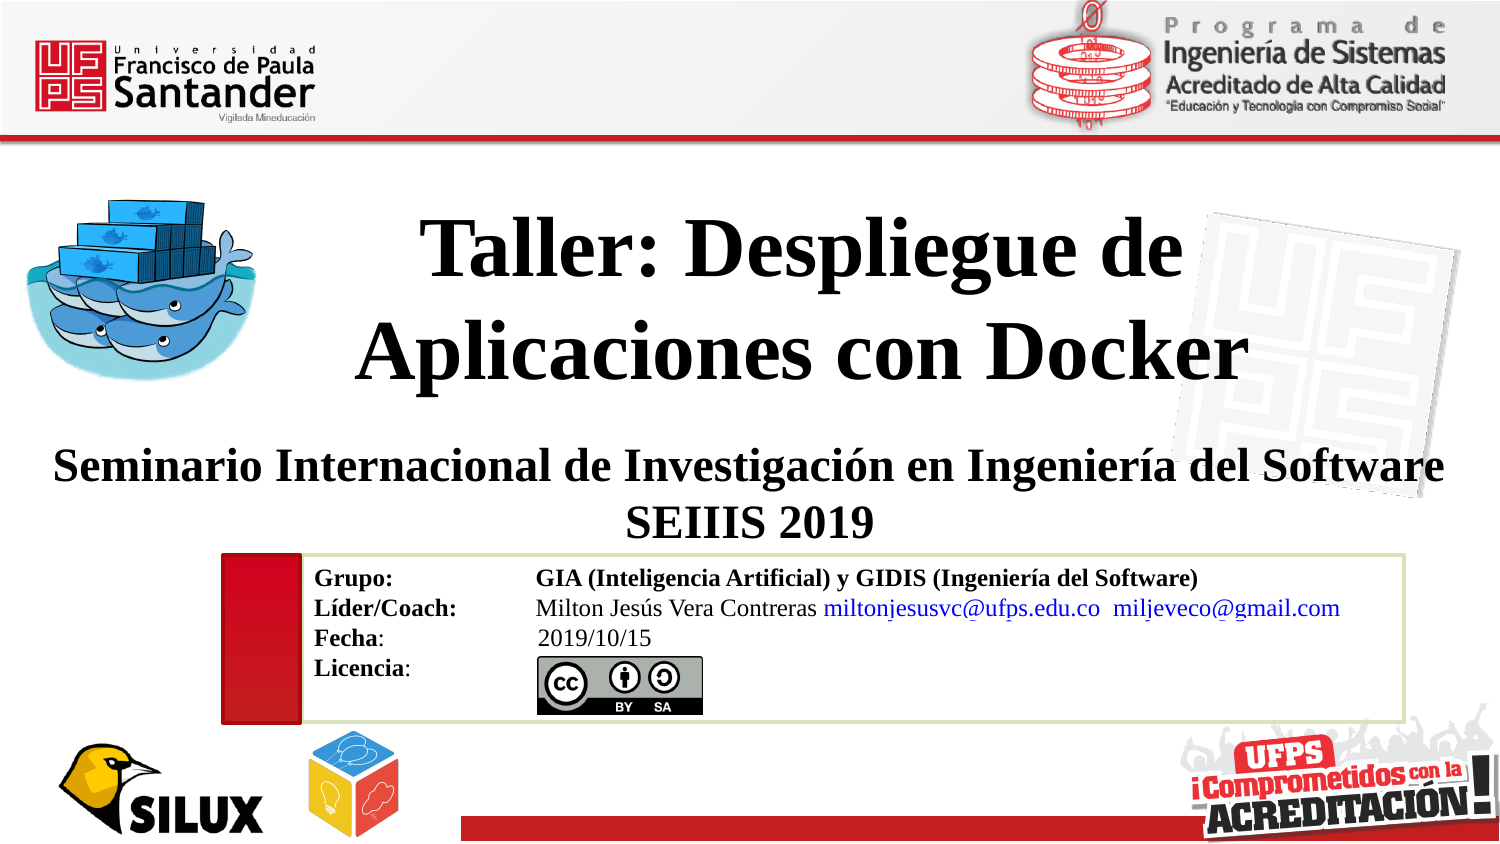

Taller: Despliegue de Aplicaciones con Docker
Seminario Internacional de Investigación en Ingeniería del Software
SEIIIS 2019
Grupo: 		GIA (Inteligencia Artificial) y GIDIS (Ingeniería del Software)
Líder/Coach: 	Milton Jesús Vera Contreras miltonjesusvc@ufps.edu.co miljeveco@gmail.com
Fecha:	 2019/10/15
Licencia: